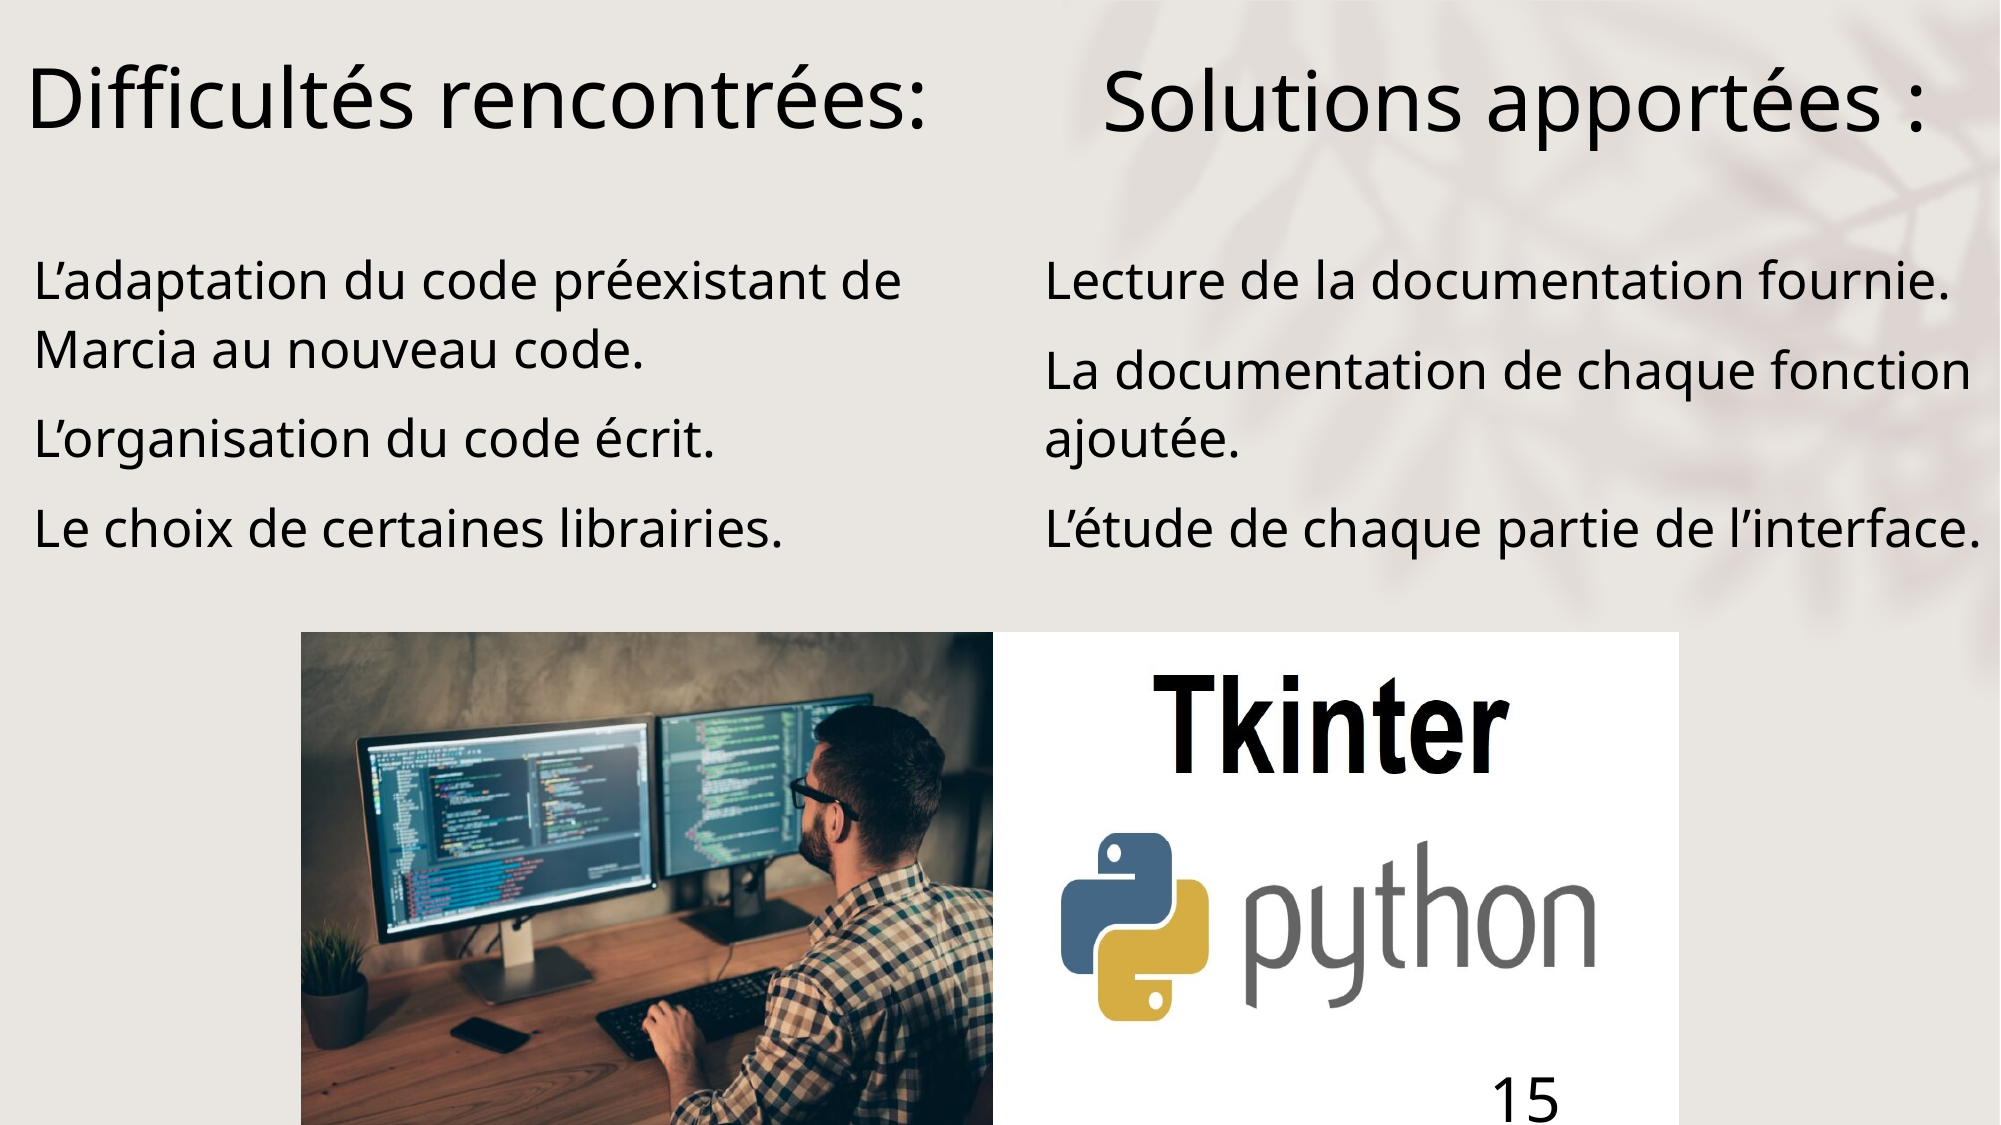

# Difficultés rencontrées:
Solutions apportées :
L’adaptation du code préexistant de Marcia au nouveau code.
L’organisation du code écrit.
Le choix de certaines librairies.
Lecture de la documentation fournie.
La documentation de chaque fonction ajoutée.
L’étude de chaque partie de l’interface.